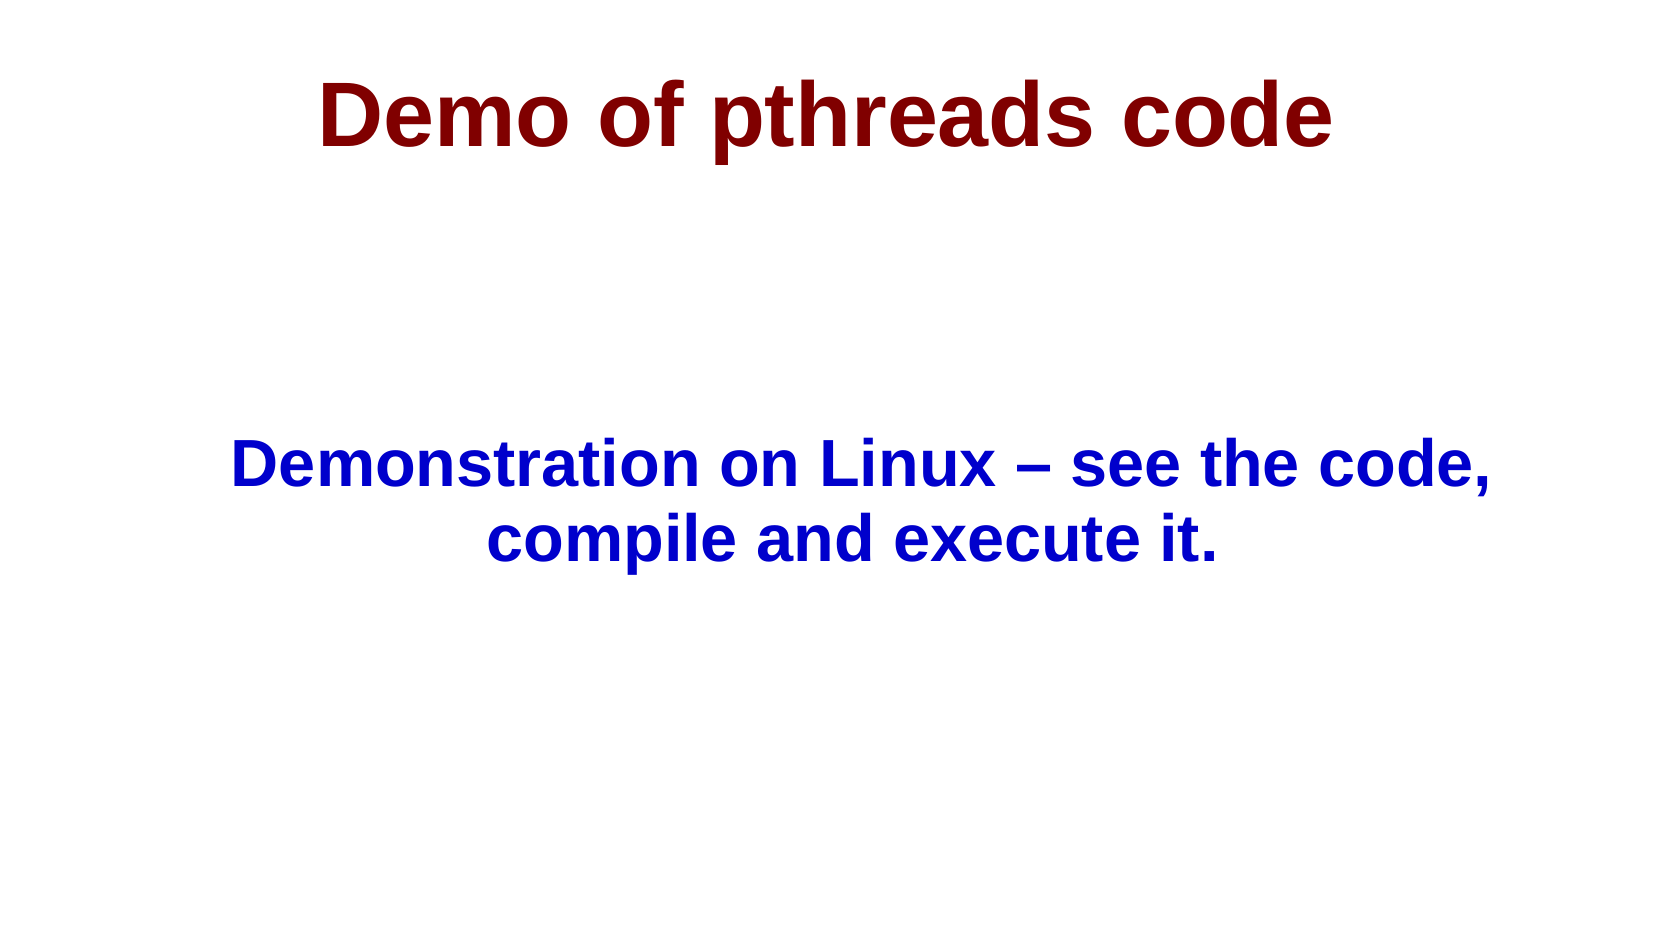

# Demo of pthreads code
Demonstration on Linux – see the code, compile and execute it.